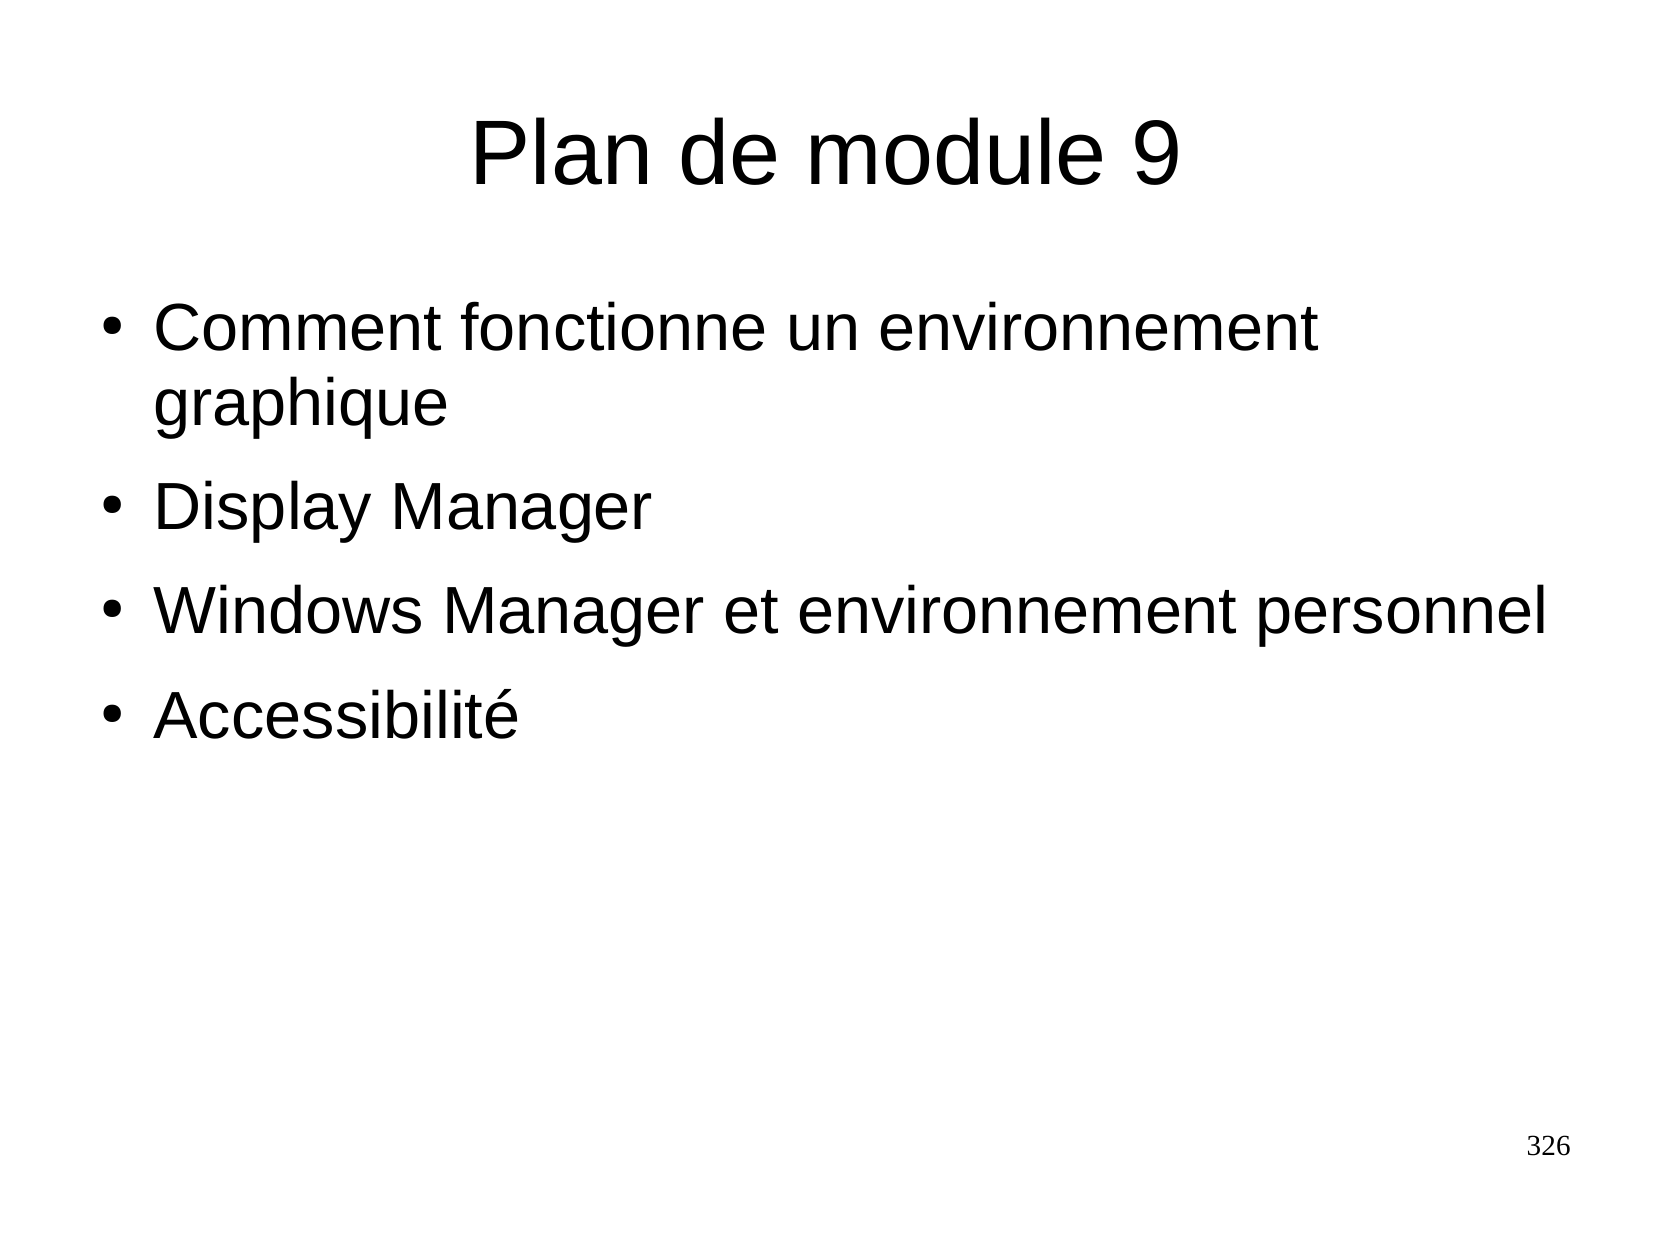

# Plan de module 9
Comment fonctionne un environnement graphique
Display Manager
Windows Manager et environnement personnel
Accessibilité
326